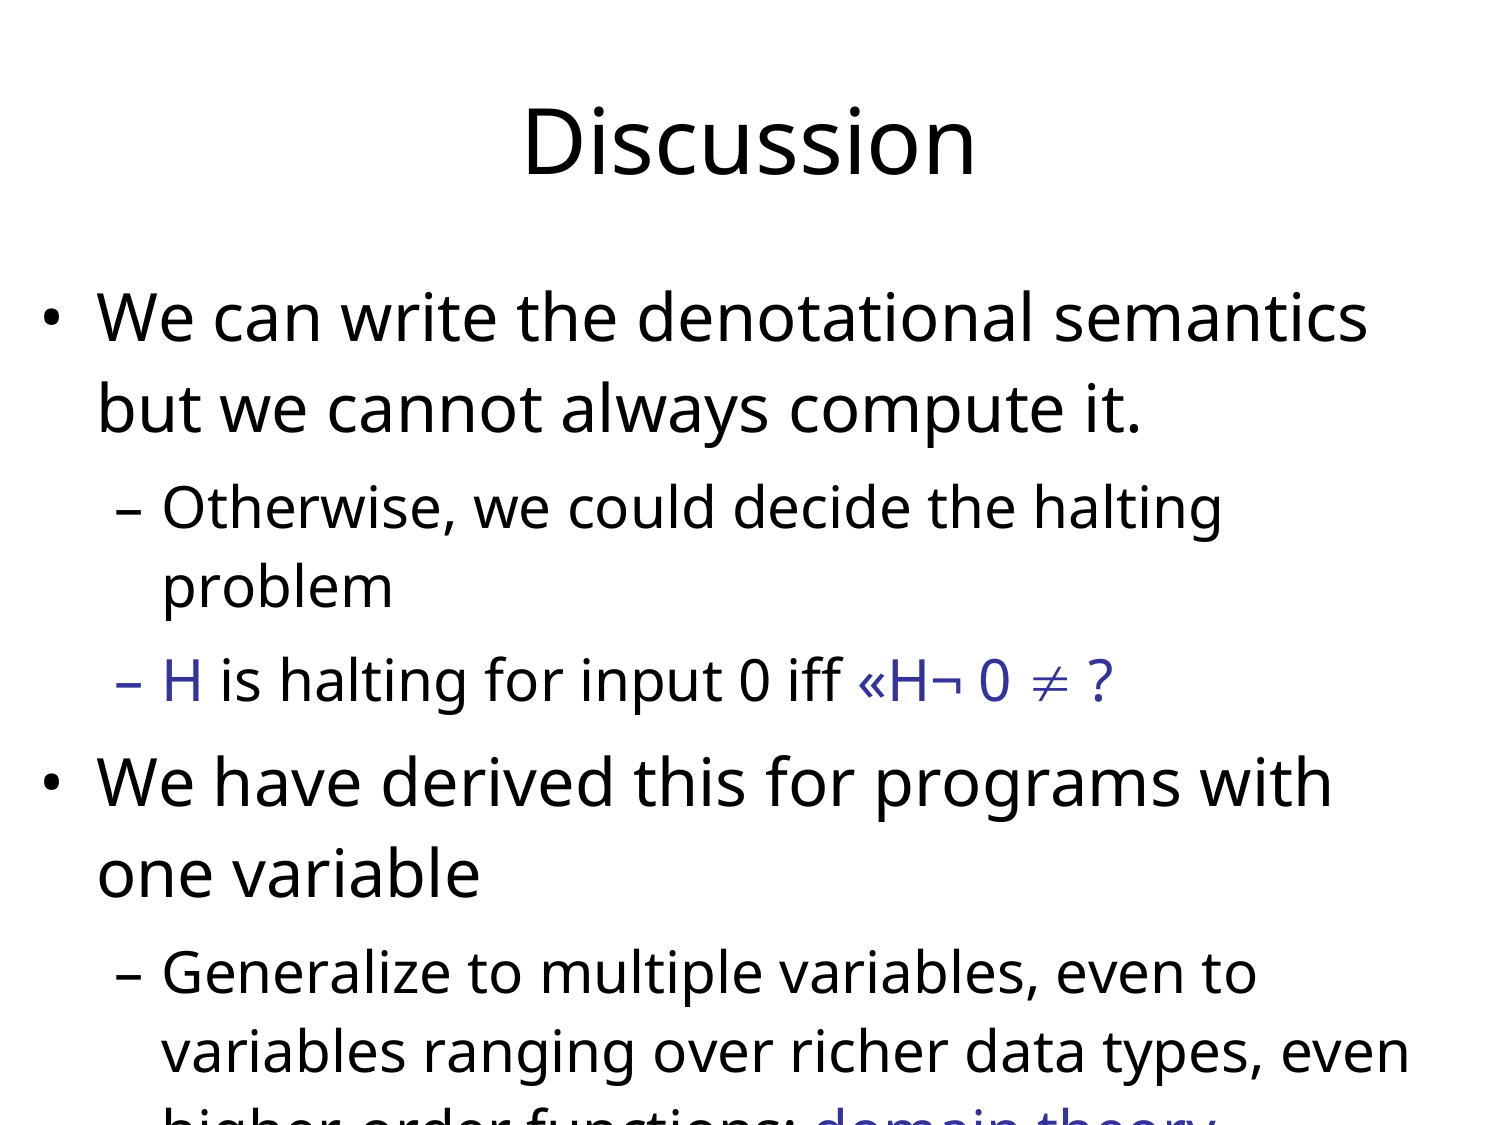

# Discussion
We can write the denotational semantics but we cannot always compute it.
Otherwise, we could decide the halting problem
H is halting for input 0 iff «H¬ 0  ?
We have derived this for programs with one variable
Generalize to multiple variables, even to variables ranging over richer data types, even higher-order functions: domain theory